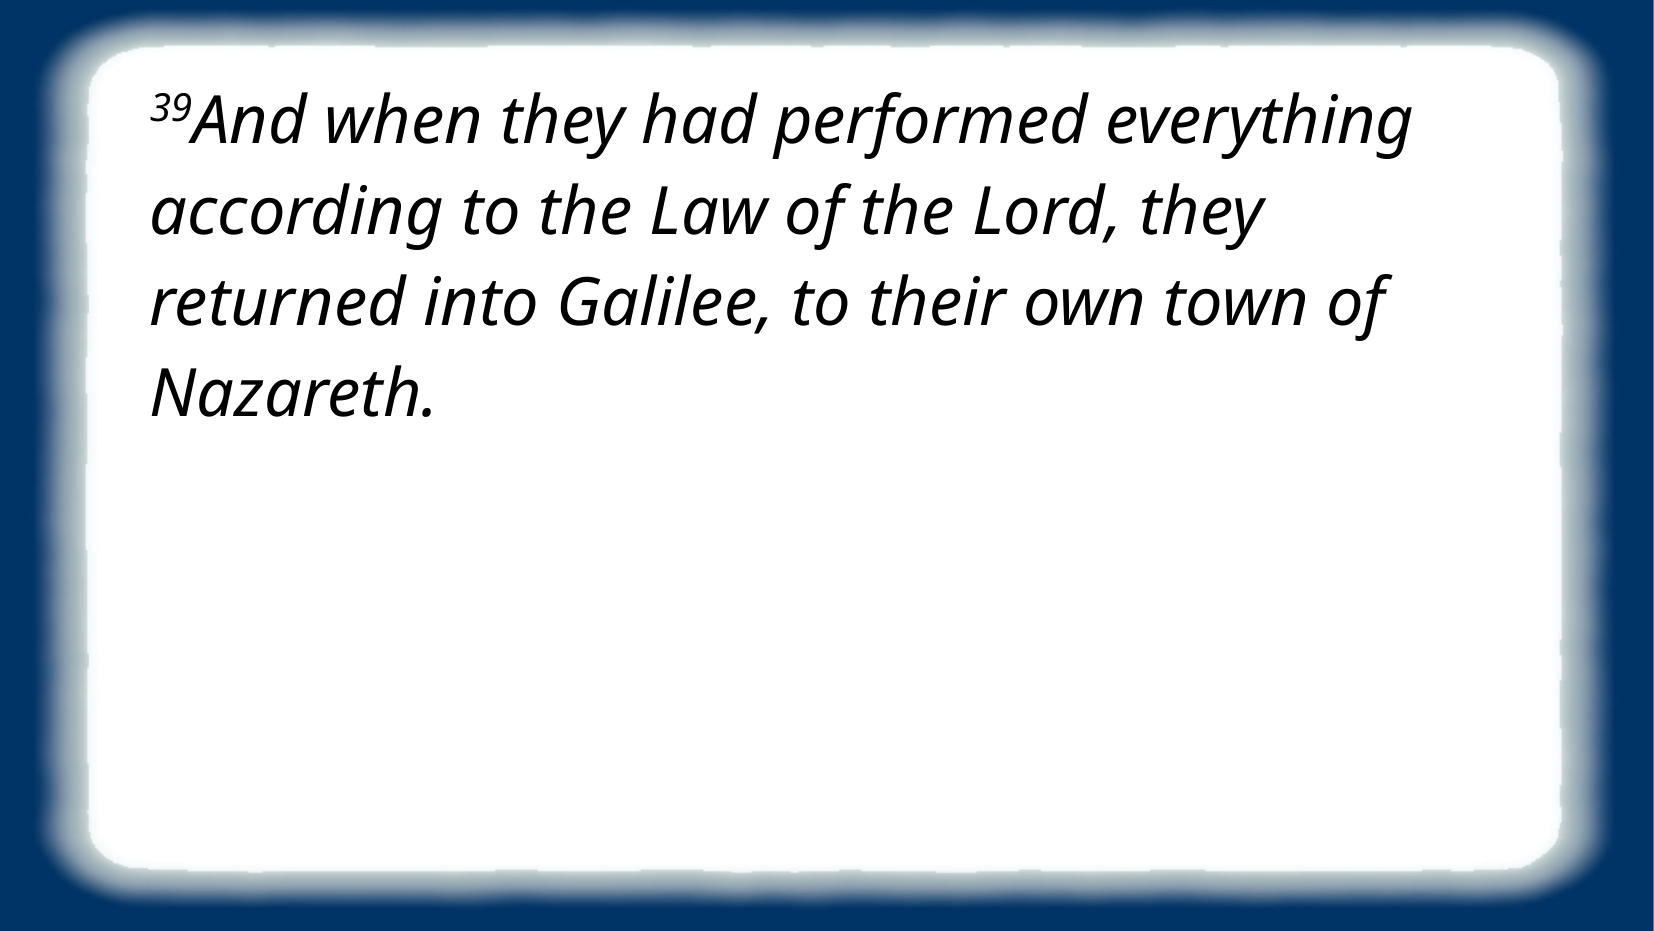

39And when they had performed everything according to the Law of the Lord, they returned into Galilee, to their own town of Nazareth.